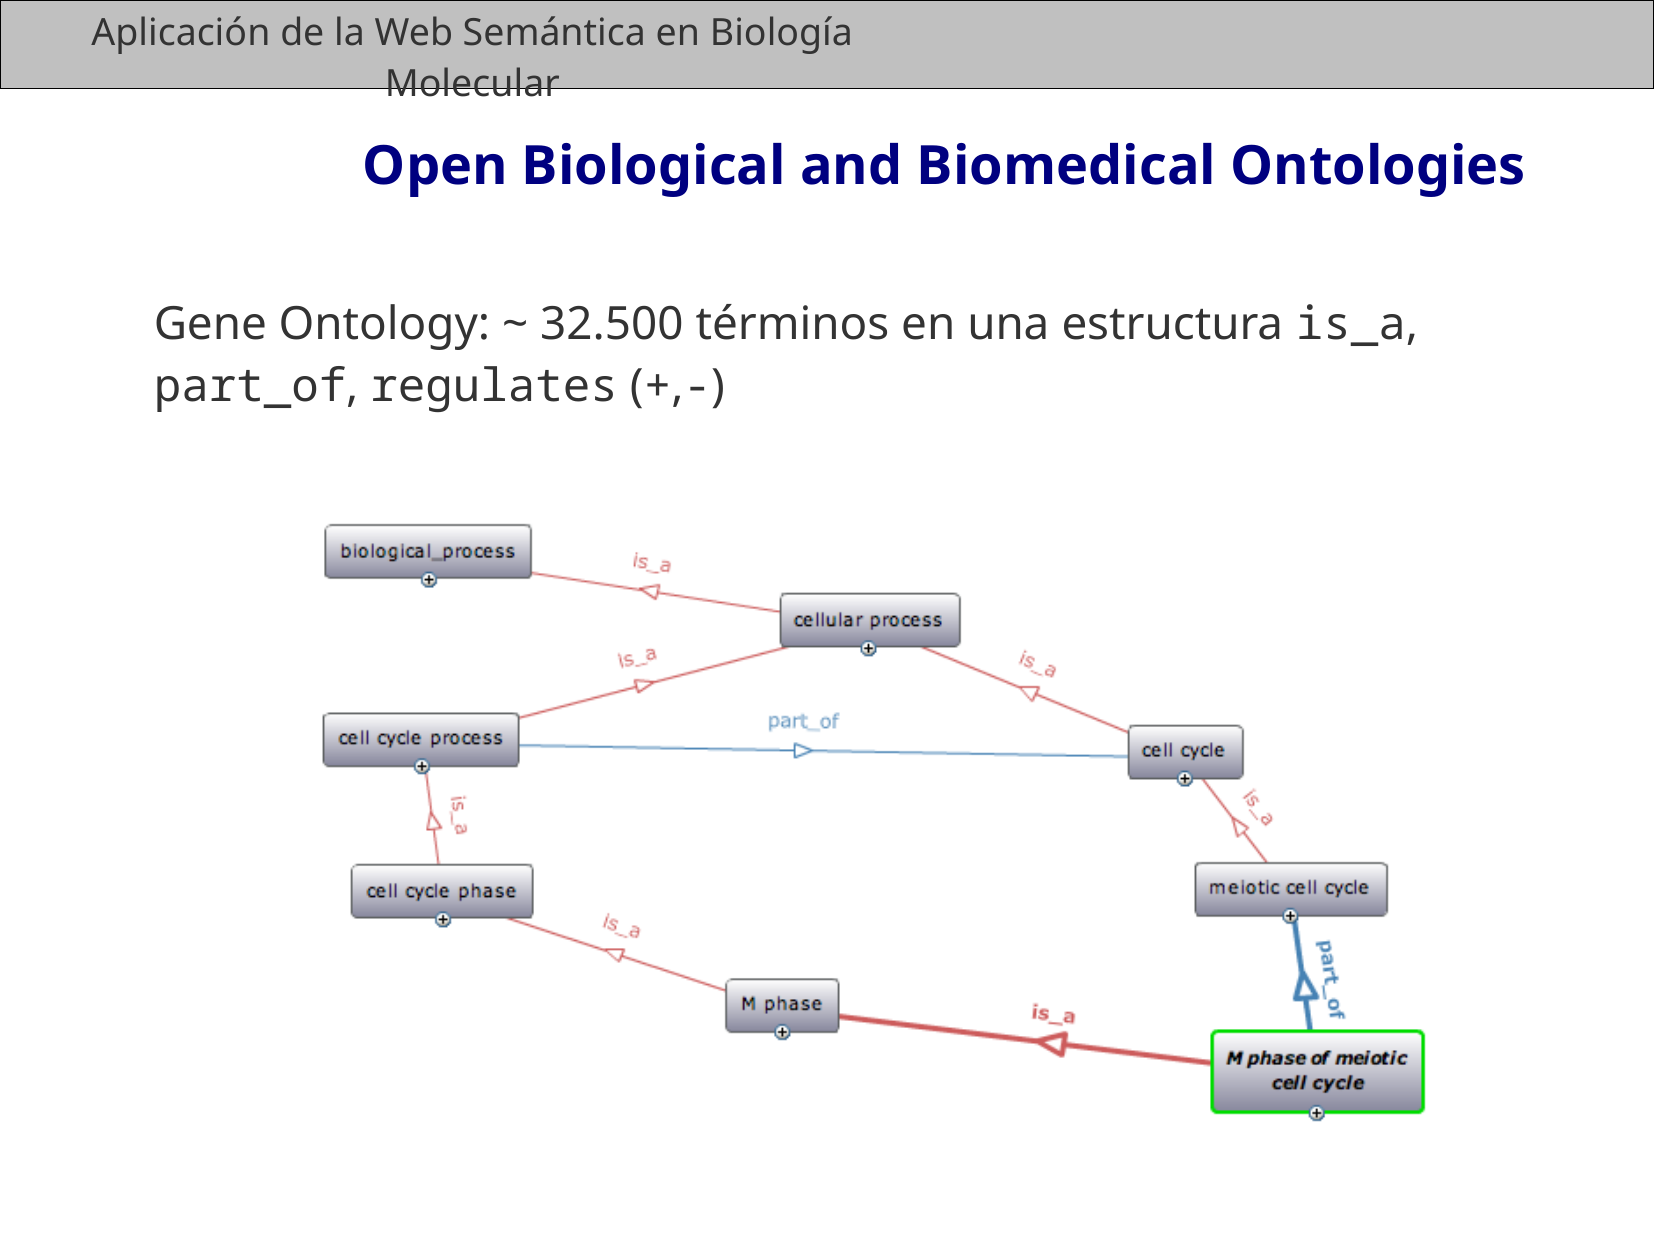

Aplicación de la Web Semántica en Biología Molecular
Open Biological and Biomedical Ontologies
#
Gene Ontology: ~ 32.500 términos en una estructura is_a, part_of, regulates (+,-)